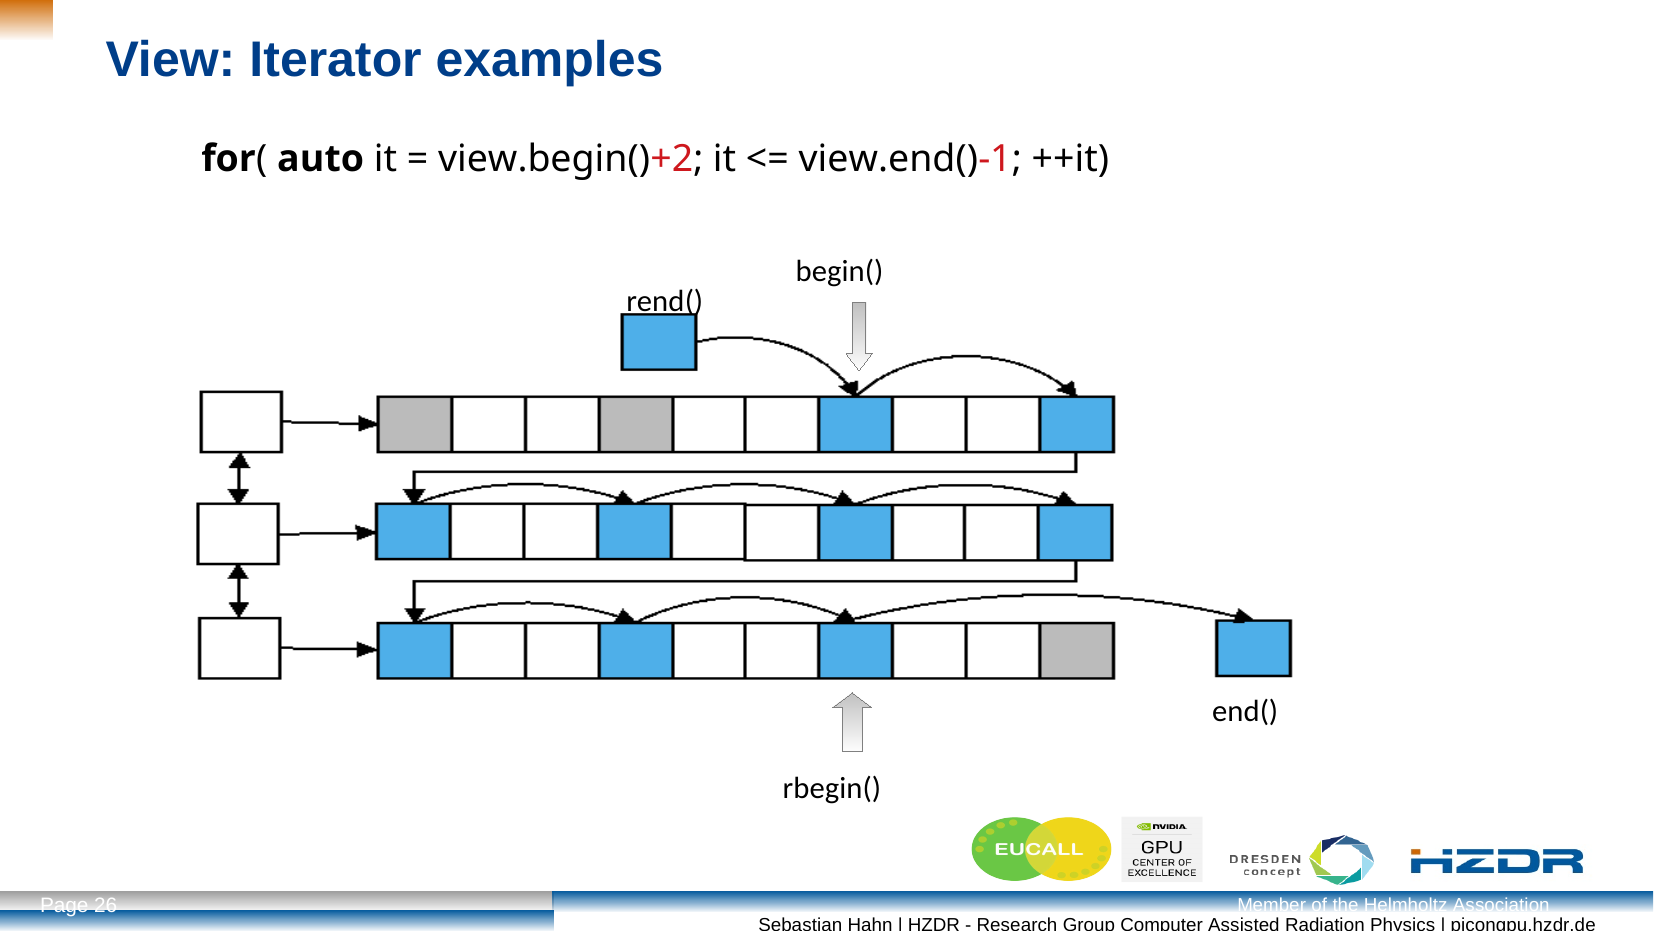

# View: Iterator examples
for( auto it = view.begin()+2; it <= view.end()-1; ++it)
begin()
rend()
end()
rbegin()